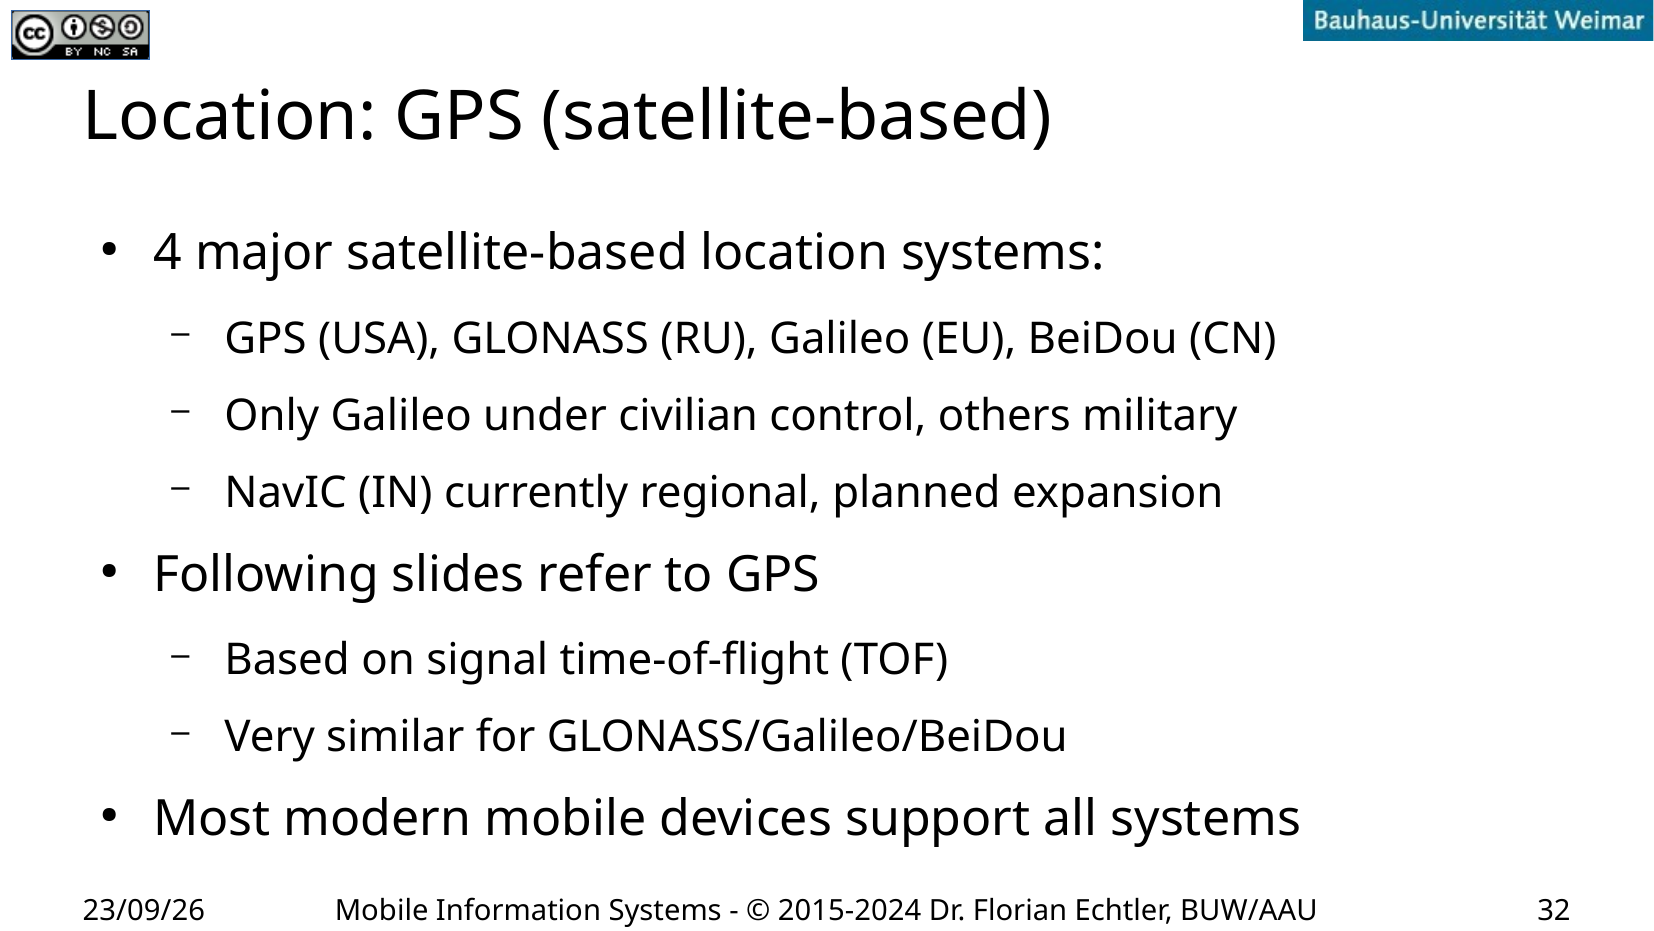

# Location: GPS (satellite-based)
4 major satellite-based location systems:
GPS (USA), GLONASS (RU), Galileo (EU), BeiDou (CN)
Only Galileo under civilian control, others military
NavIC (IN) currently regional, planned expansion
Following slides refer to GPS
Based on signal time-of-flight (TOF)
Very similar for GLONASS/Galileo/BeiDou
Most modern mobile devices support all systems
Mobile Information Systems - © 2015-2024 Dr. Florian Echtler, BUW/AAU
32